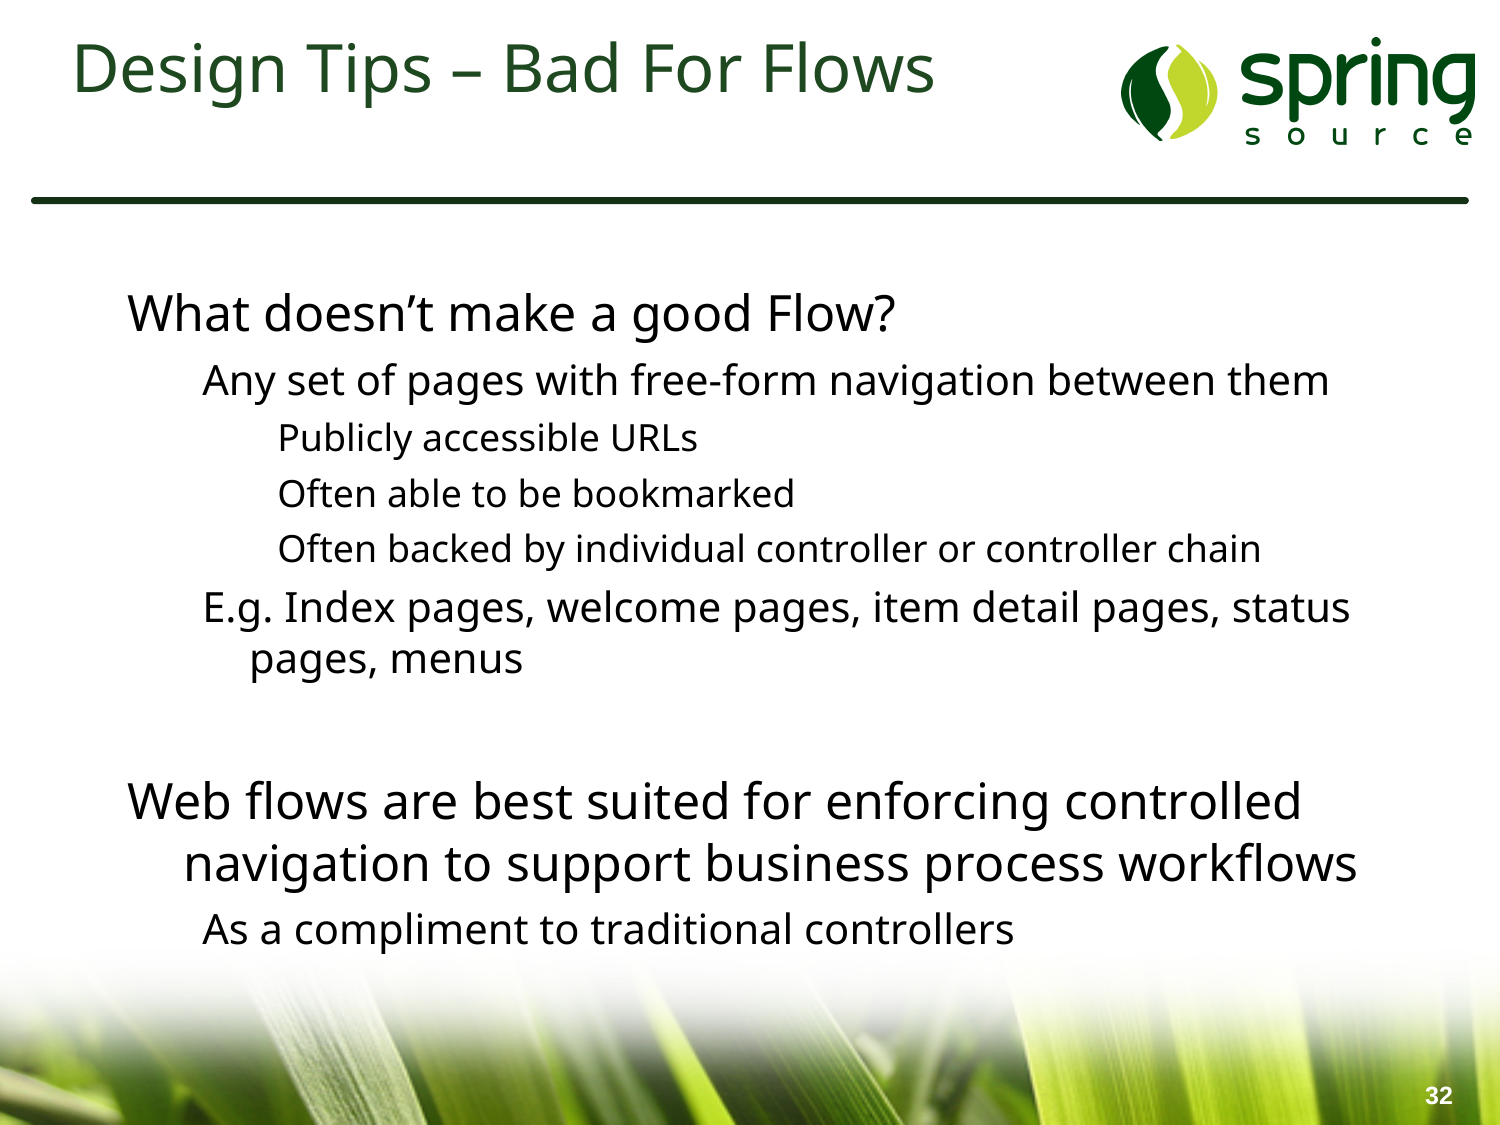

Design Tips – Bad For Flows
# What doesn’t make a good Flow?
Any set of pages with free-form navigation between them
Publicly accessible URLs
Often able to be bookmarked
Often backed by individual controller or controller chain
E.g. Index pages, welcome pages, item detail pages, status pages, menus
Web flows are best suited for enforcing controlled navigation to support business process workflows
As a compliment to traditional controllers